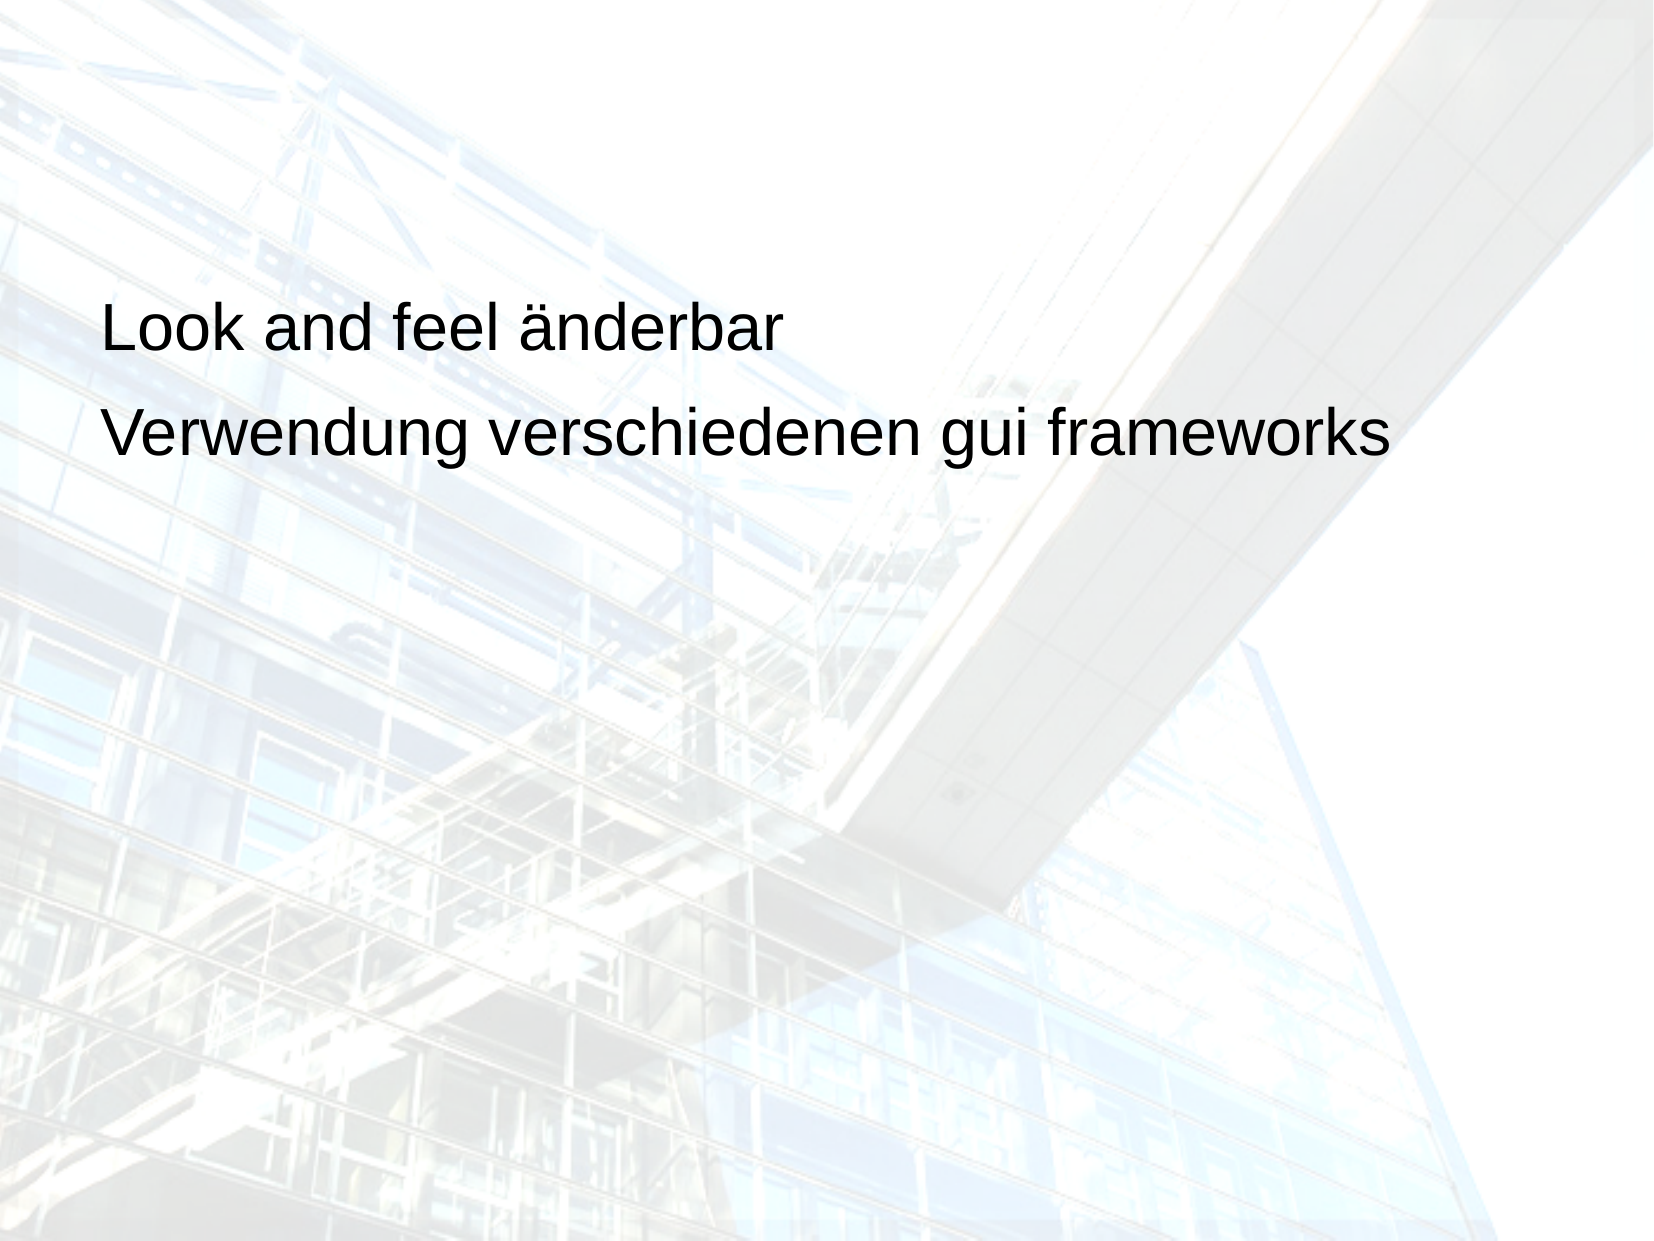

#
Look and feel änderbar
Verwendung verschiedenen gui frameworks